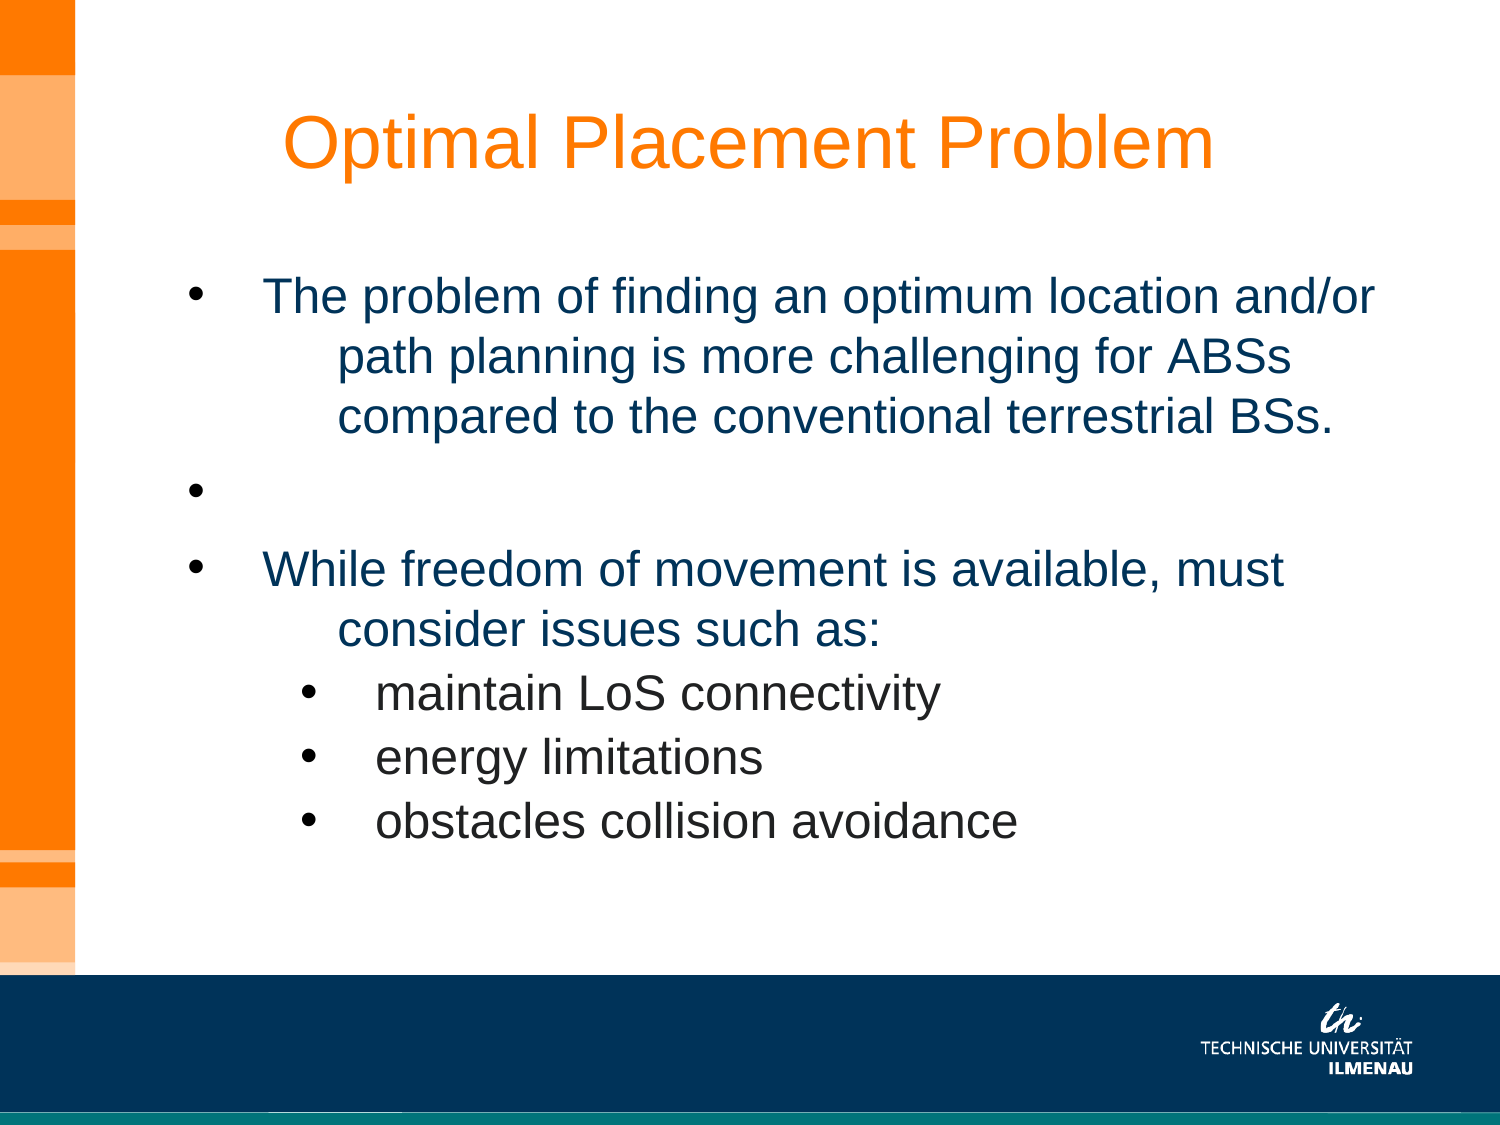

# Optimal Placement Problem
The problem of finding an optimum location and/or path planning is more challenging for ABSs compared to the conventional terrestrial BSs.
While freedom of movement is available, must consider issues such as:
maintain LoS connectivity
energy limitations
obstacles collision avoidance